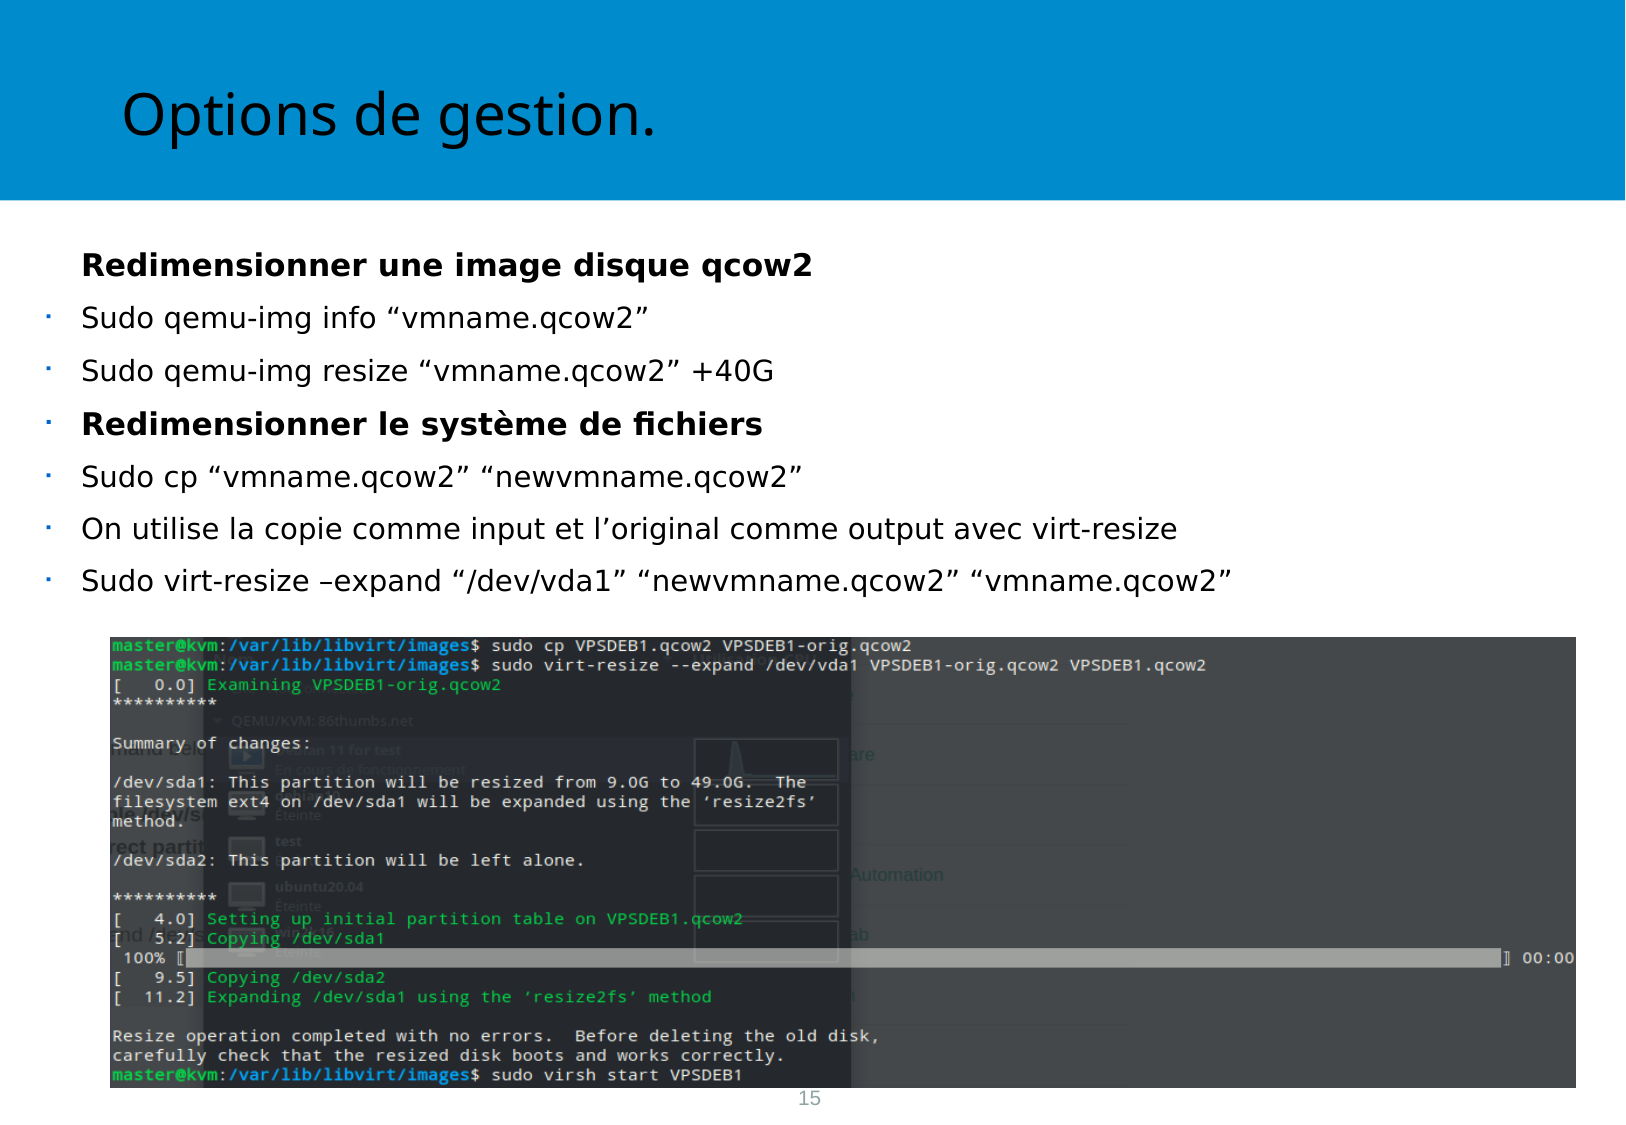

# Options de gestion.
Redimensionner une image disque qcow2
Sudo qemu-img info “vmname.qcow2”
Sudo qemu-img resize “vmname.qcow2” +40G
Redimensionner le système de fichiers
Sudo cp “vmname.qcow2” “newvmname.qcow2”
On utilise la copie comme input et l’original comme output avec virt-resize
Sudo virt-resize –expand “/dev/vda1” “newvmname.qcow2” “vmname.qcow2”